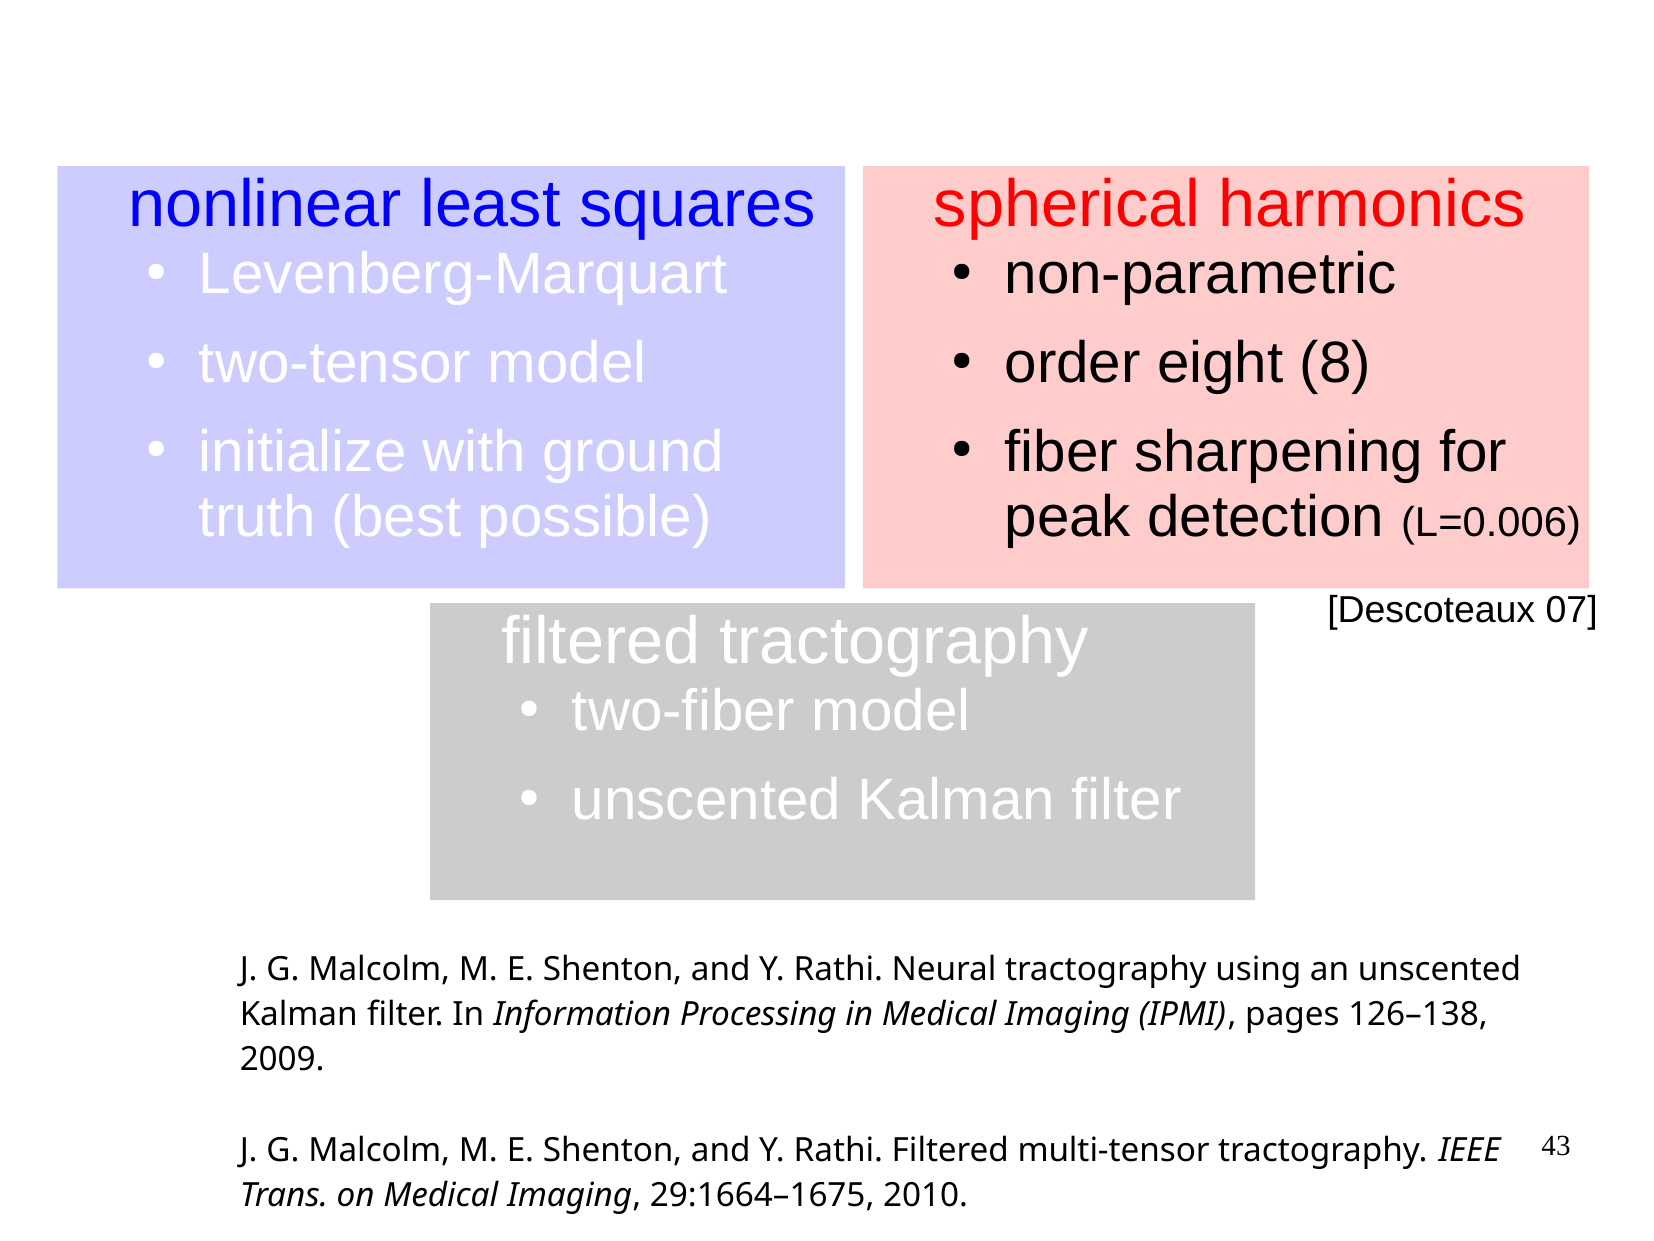

# nonlinear least squares
Levenberg-Marquart
two-tensor model
initialize with ground truth (best possible)
spherical harmonics
non-parametric
order eight (8)
fiber sharpening for peak detection (L=0.006)
[Descoteaux 07]
filtered tractography
two-fiber model
unscented Kalman filter
J. G. Malcolm, M. E. Shenton, and Y. Rathi. Neural tractography using an unscented Kalman ﬁlter. In Information Processing in Medical Imaging (IPMI), pages 126–138, 2009.
J. G. Malcolm, M. E. Shenton, and Y. Rathi. Filtered multi-tensor tractography. IEEE Trans. on Medical Imaging, 29:1664–1675, 2010.
43